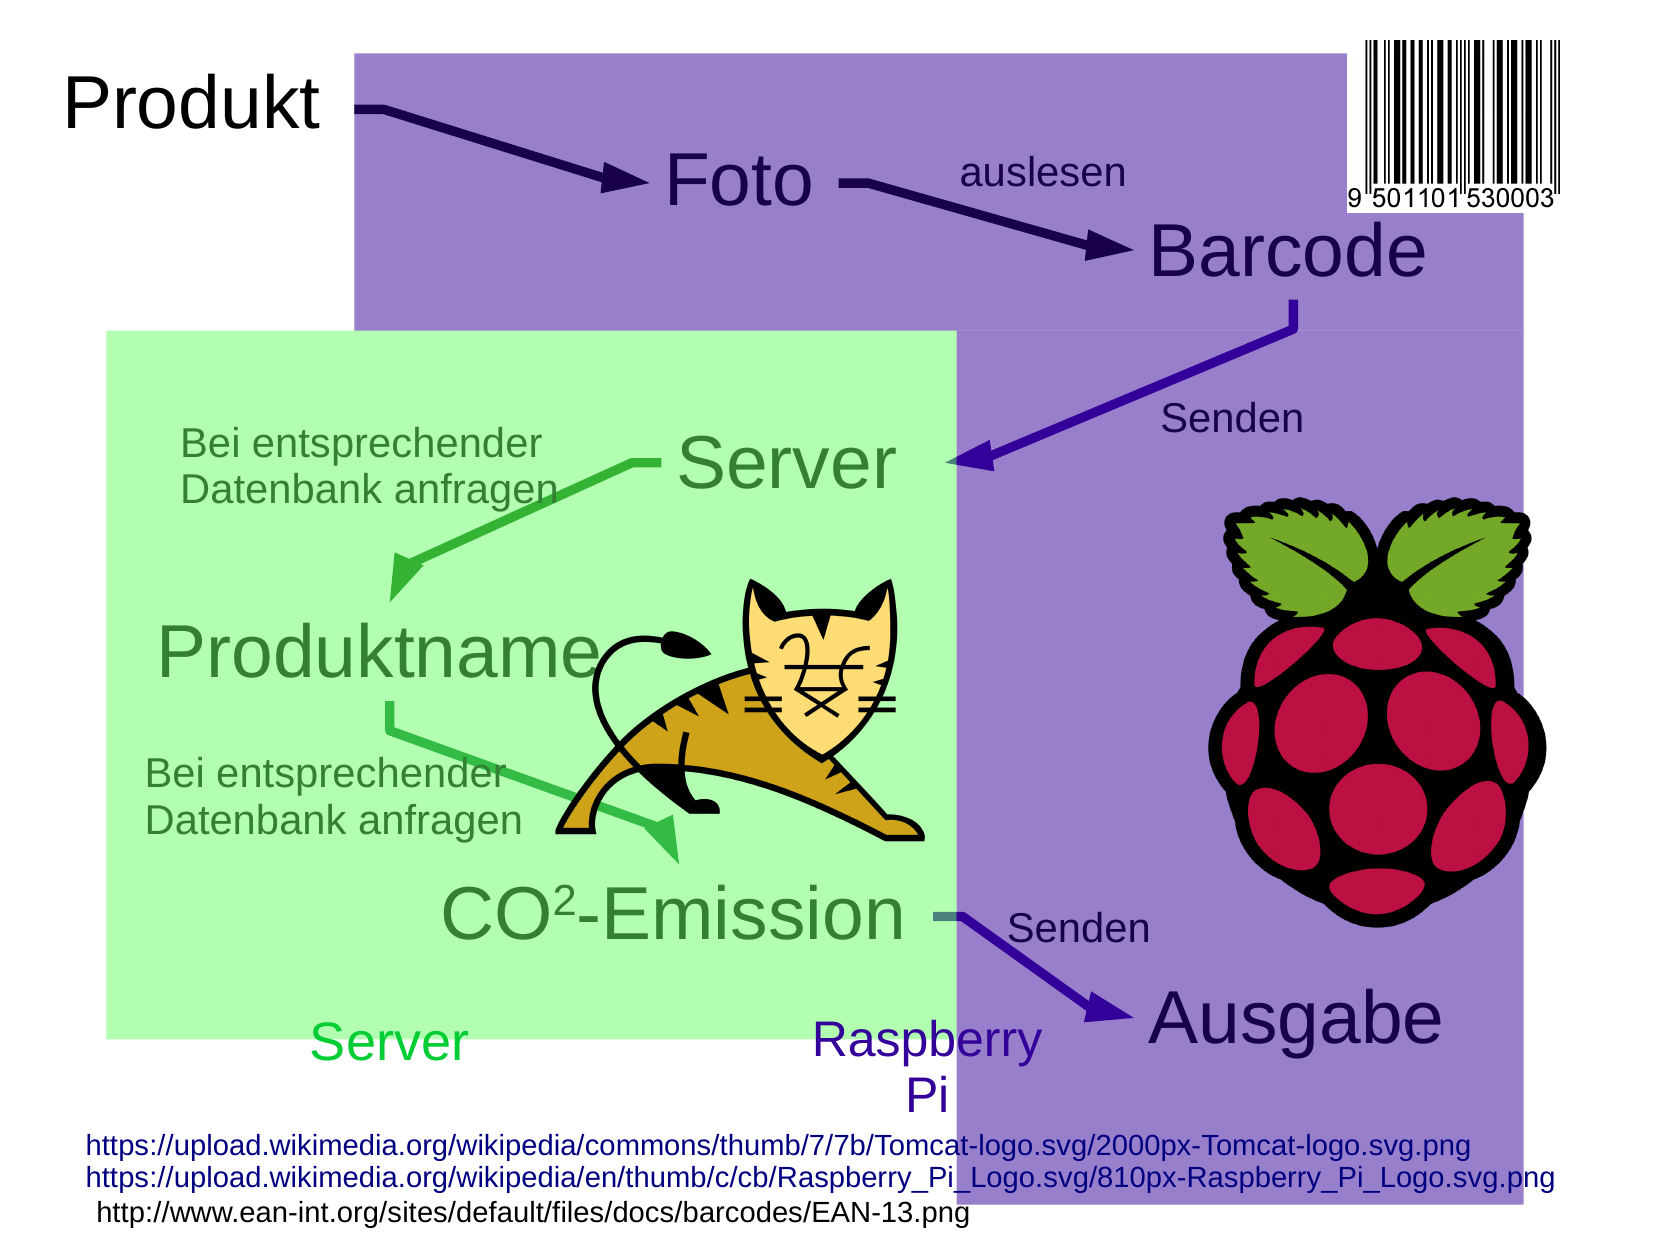

Produkt
Foto
auslesen
Barcode
Senden
Bei entsprechender Datenbank anfragen
Server
Produktname
Bei entsprechender Datenbank anfragen
CO2-Emission
Senden
Ausgabe
Raspberry Pi
Server
https://upload.wikimedia.org/wikipedia/commons/thumb/7/7b/Tomcat-logo.svg/2000px-Tomcat-logo.svg.png
https://upload.wikimedia.org/wikipedia/en/thumb/c/cb/Raspberry_Pi_Logo.svg/810px-Raspberry_Pi_Logo.svg.png
http://www.ean-int.org/sites/default/files/docs/barcodes/EAN-13.png